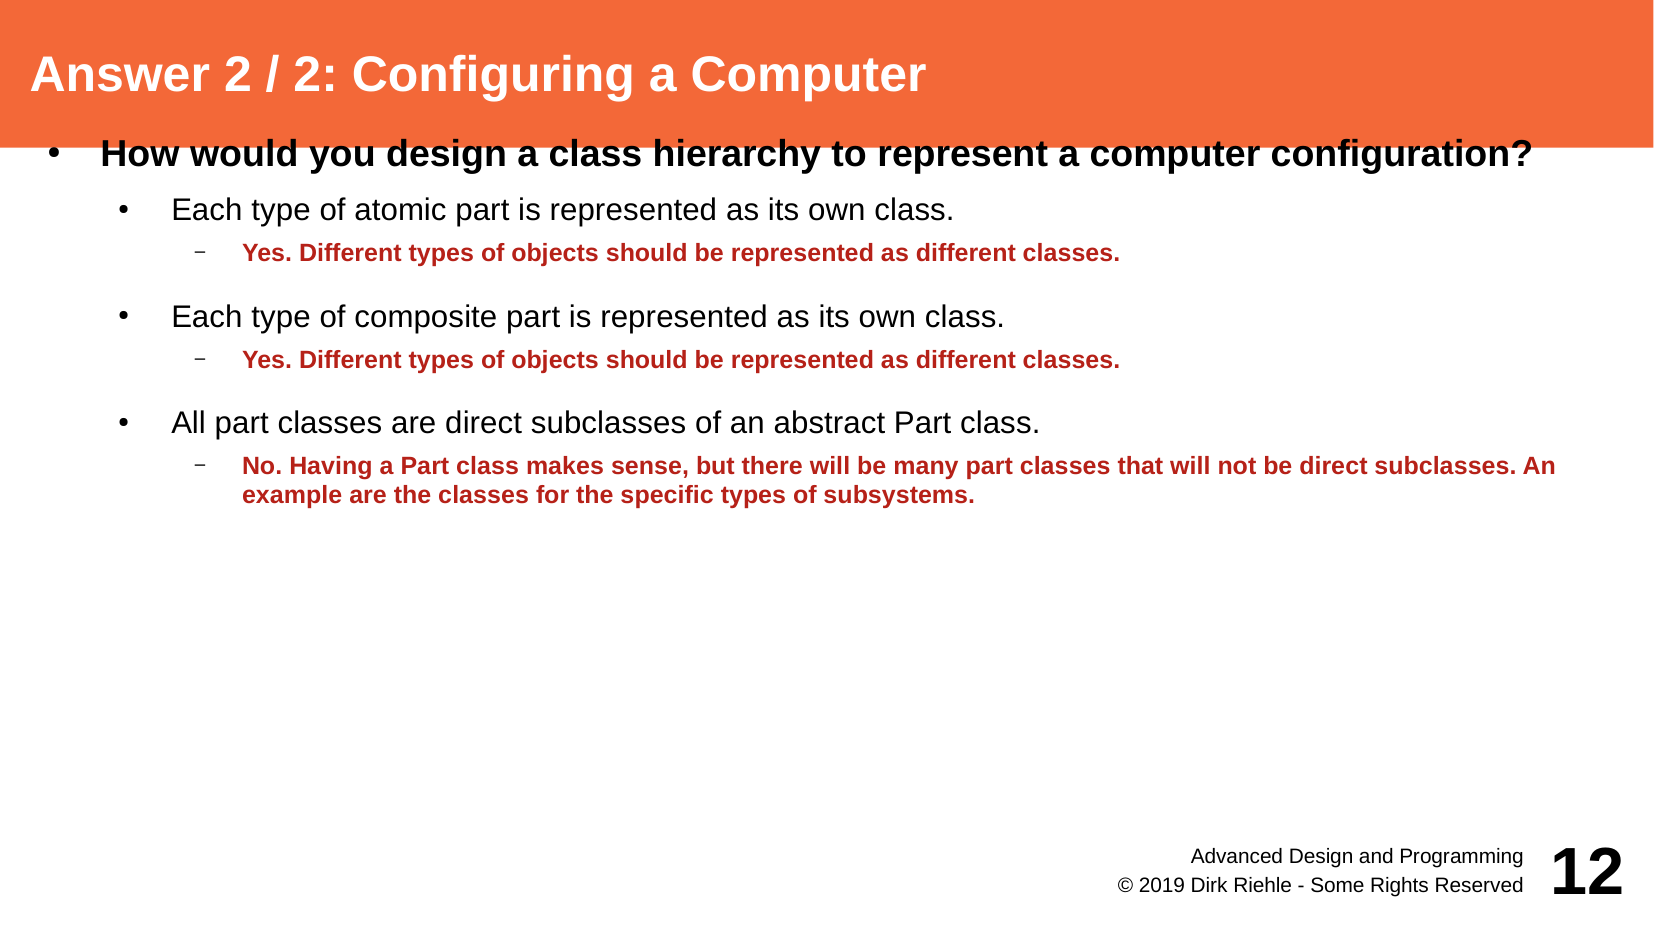

# Answer 2 / 2: Configuring a Computer
How would you design a class hierarchy to represent a computer configuration?
Each type of atomic part is represented as its own class.
Yes. Different types of objects should be represented as different classes.
Each type of composite part is represented as its own class.
Yes. Different types of objects should be represented as different classes.
All part classes are direct subclasses of an abstract Part class.
No. Having a Part class makes sense, but there will be many part classes that will not be direct subclasses. An example are the classes for the specific types of subsystems.
Advanced Design and Programming
12
© 2019 Dirk Riehle - Some Rights Reserved